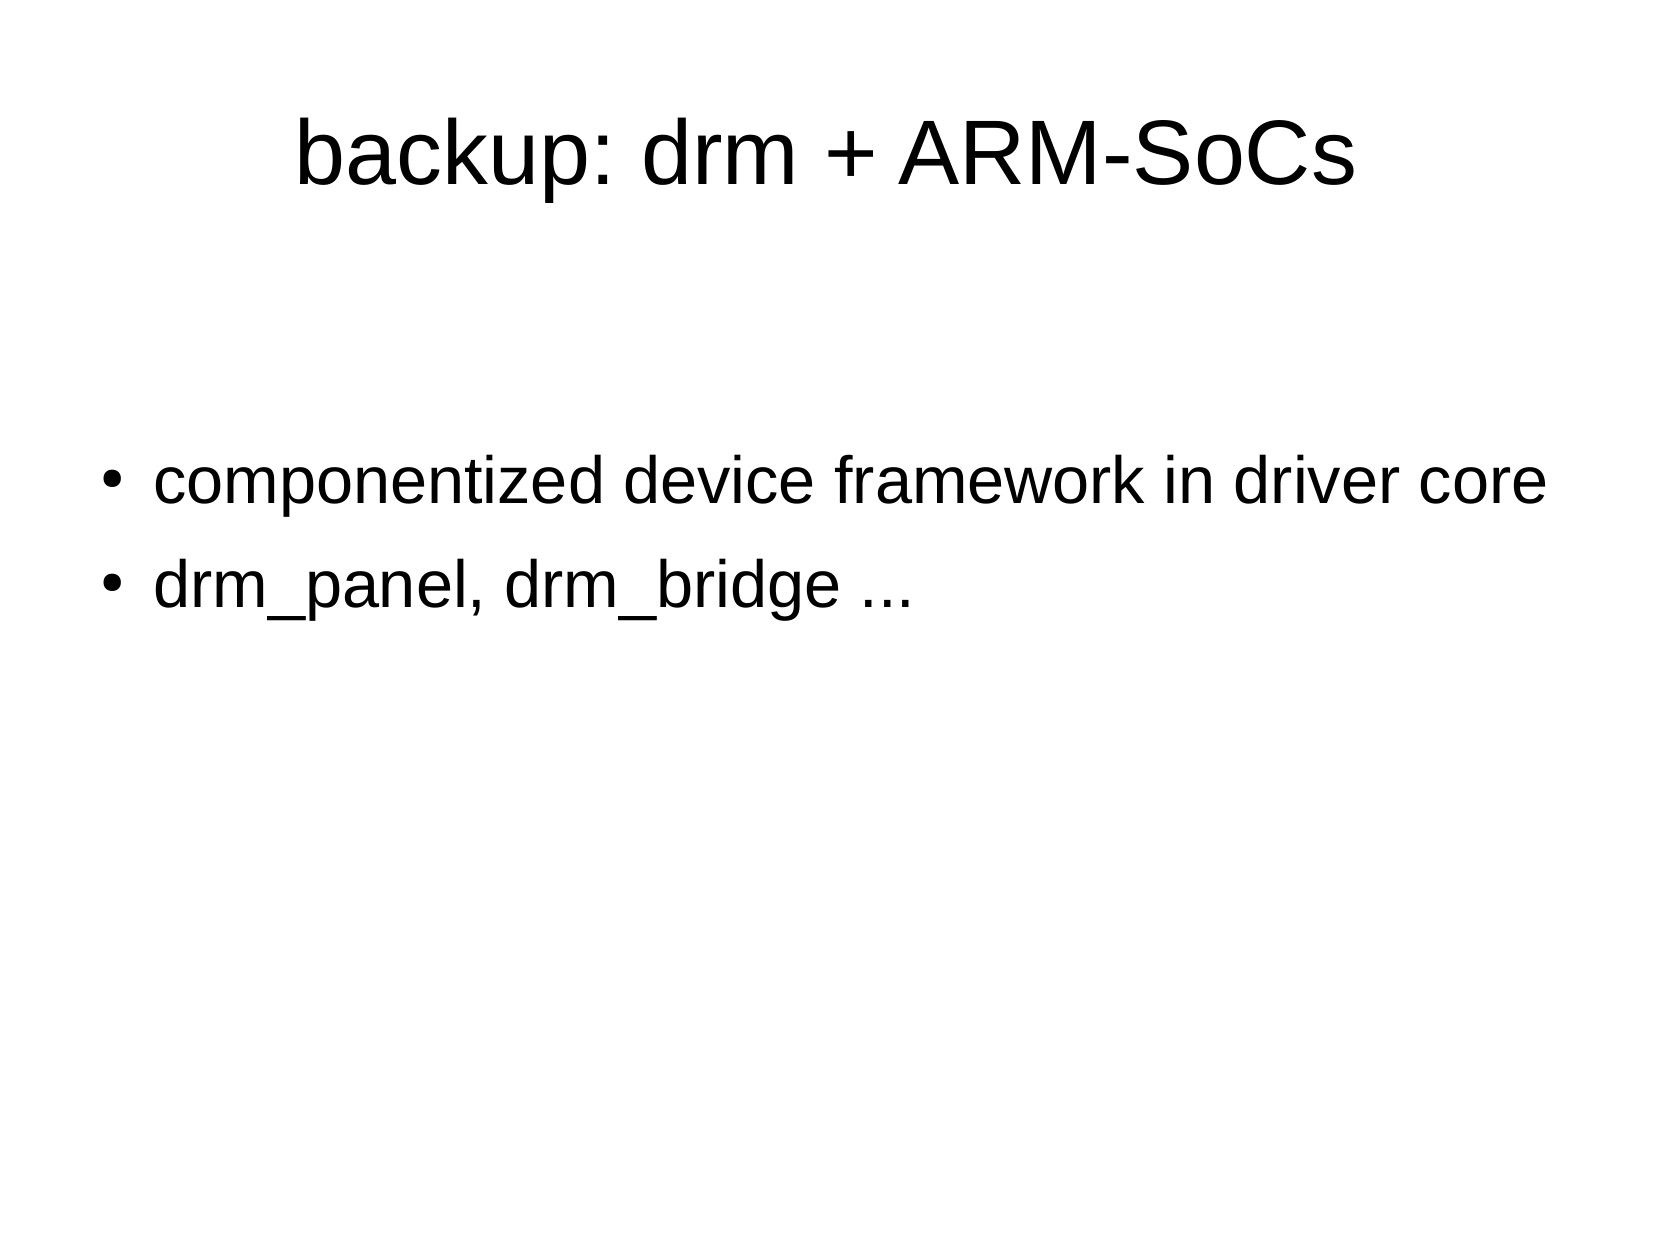

# backup: drm + ARM-SoCs
componentized device framework in driver core
drm_panel, drm_bridge ...